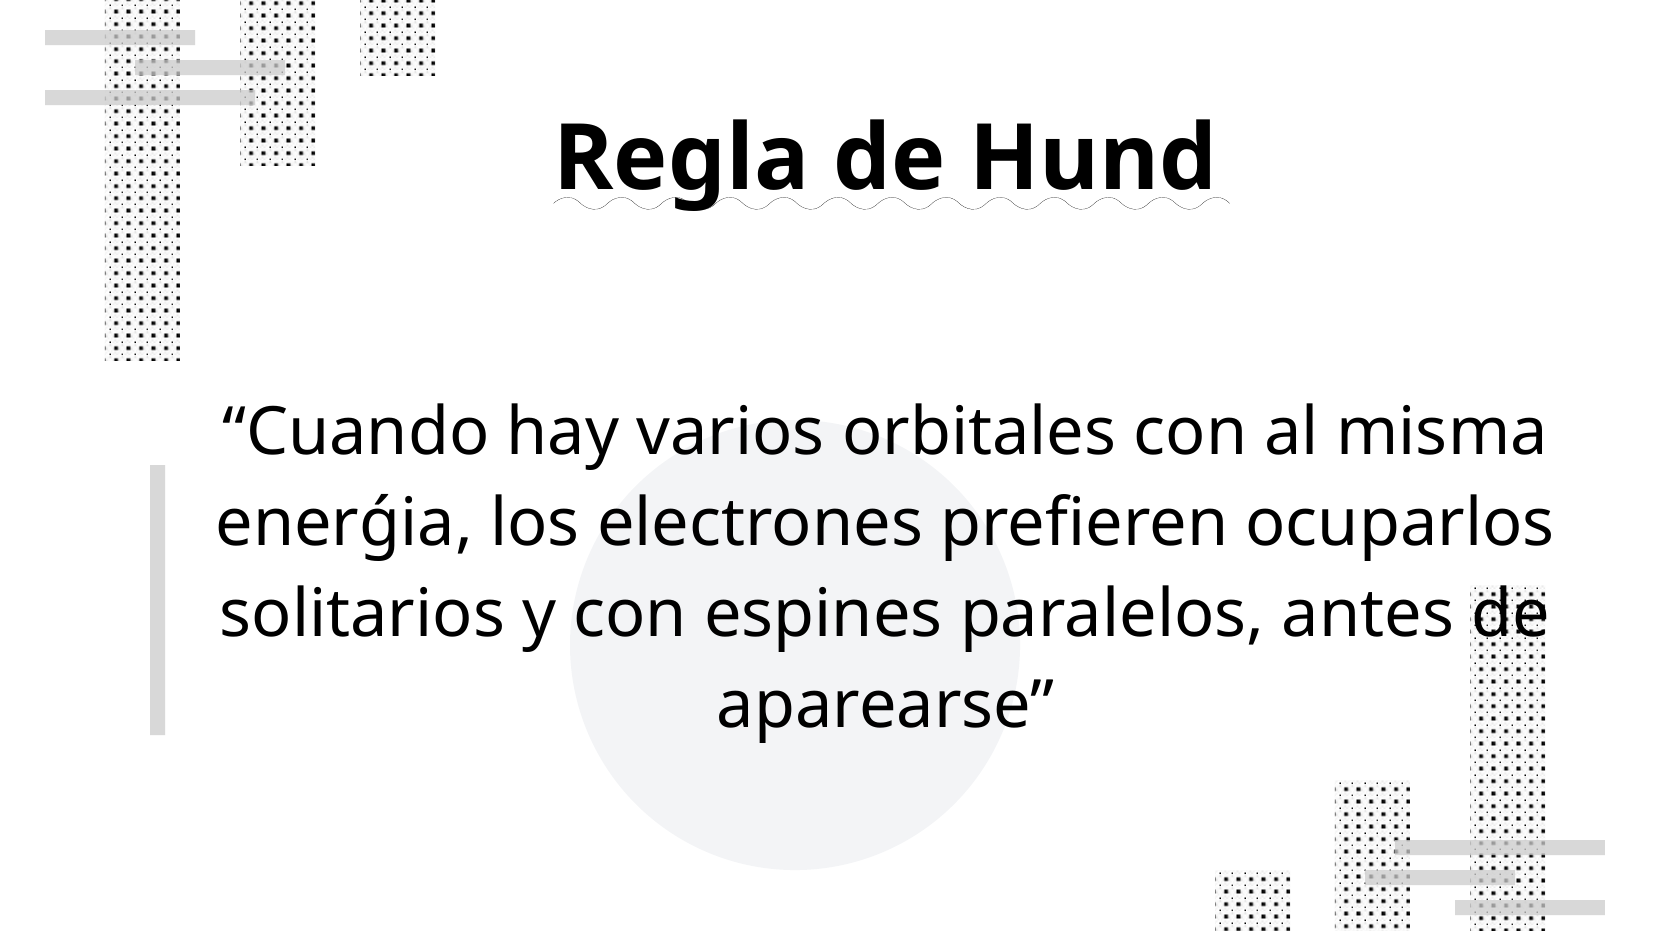

# Regla de Hund
“Cuando hay varios orbitales con al misma enerǵia, los electrones prefieren ocuparlos solitarios y con espines paralelos, antes de aparearse”